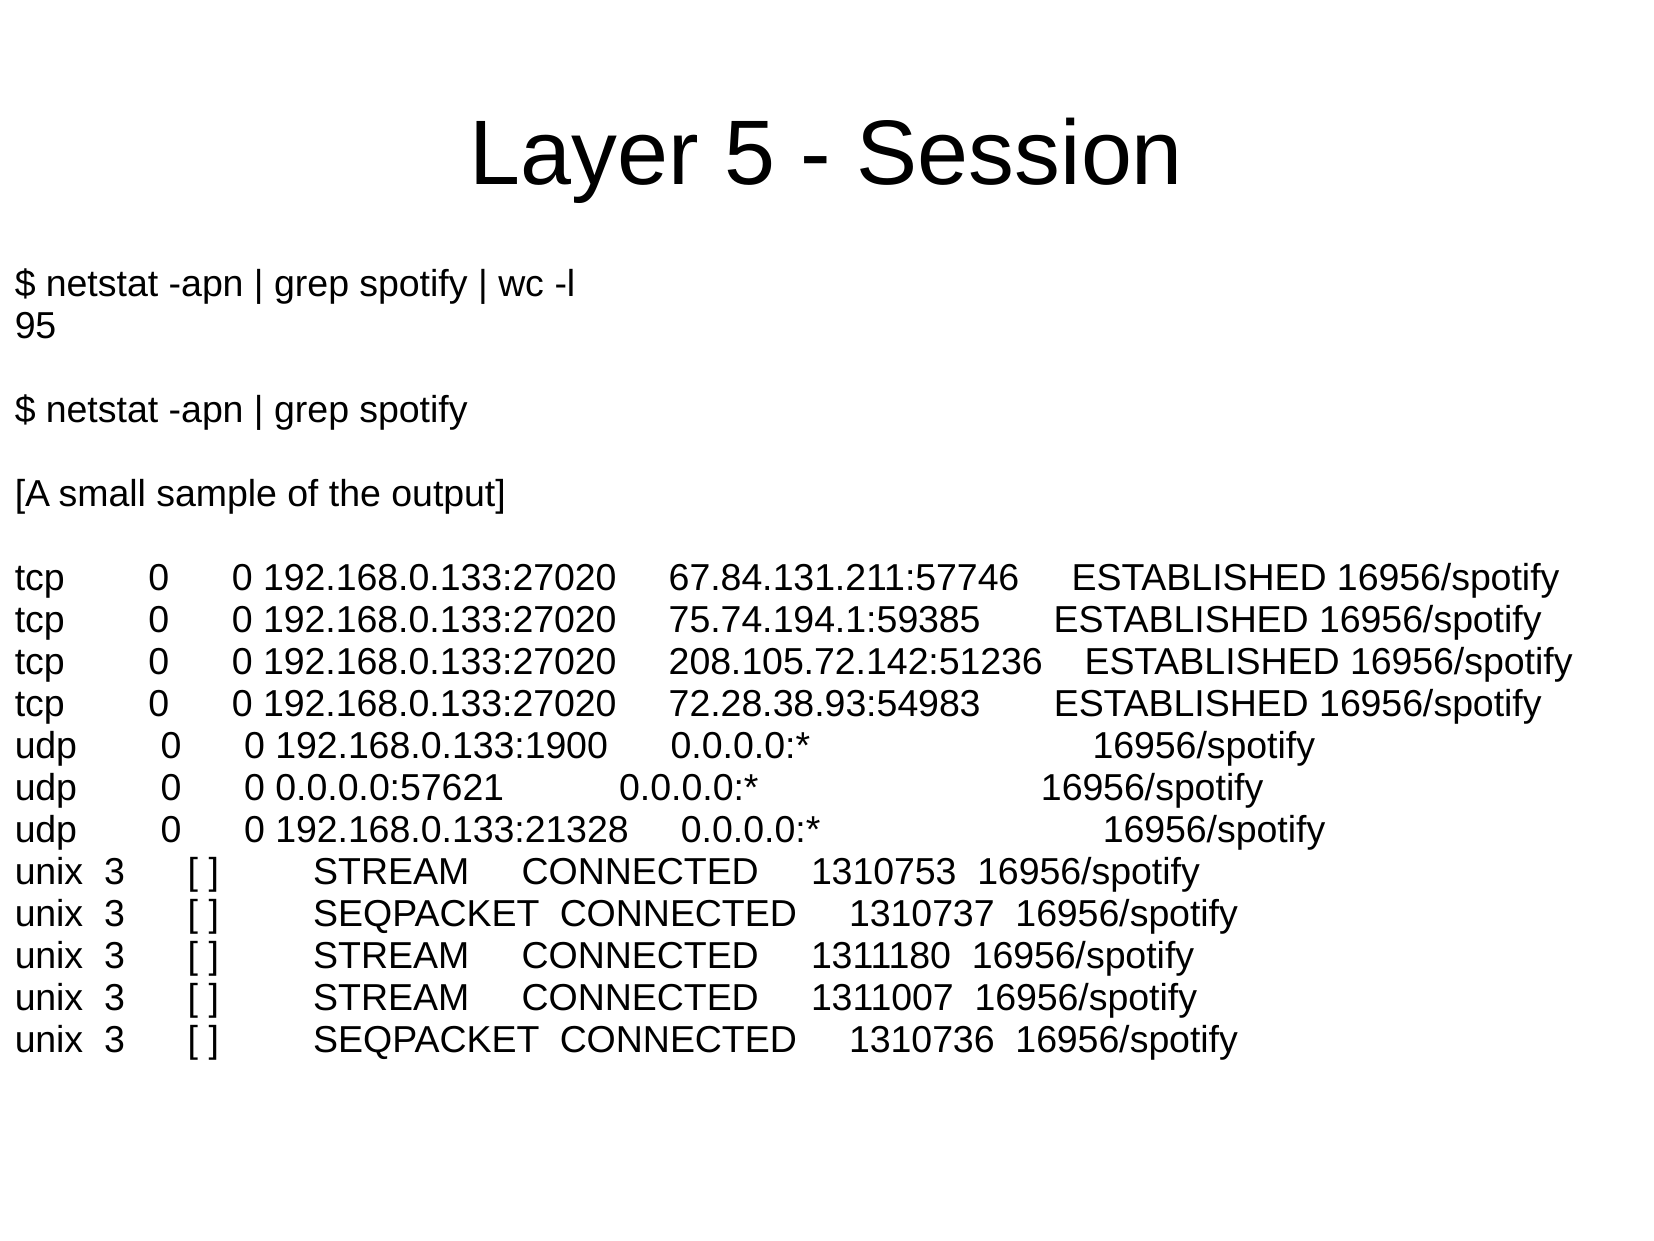

# Layer 5 - Session
$ netstat -apn | grep spotify | wc -l
95
$ netstat -apn | grep spotify
[A small sample of the output]
tcp 0 0 192.168.0.133:27020 67.84.131.211:57746 ESTABLISHED 16956/spotify
tcp 0 0 192.168.0.133:27020 75.74.194.1:59385 ESTABLISHED 16956/spotify
tcp 0 0 192.168.0.133:27020 208.105.72.142:51236 ESTABLISHED 16956/spotify
tcp 0 0 192.168.0.133:27020 72.28.38.93:54983 ESTABLISHED 16956/spotify
udp 0 0 192.168.0.133:1900 0.0.0.0:* 16956/spotify
udp 0 0 0.0.0.0:57621 0.0.0.0:* 16956/spotify
udp 0 0 192.168.0.133:21328 0.0.0.0:* 16956/spotify
unix 3 [ ] STREAM CONNECTED 1310753 16956/spotify
unix 3 [ ] SEQPACKET CONNECTED 1310737 16956/spotify
unix 3 [ ] STREAM CONNECTED 1311180 16956/spotify
unix 3 [ ] STREAM CONNECTED 1311007 16956/spotify
unix 3 [ ] SEQPACKET CONNECTED 1310736 16956/spotify